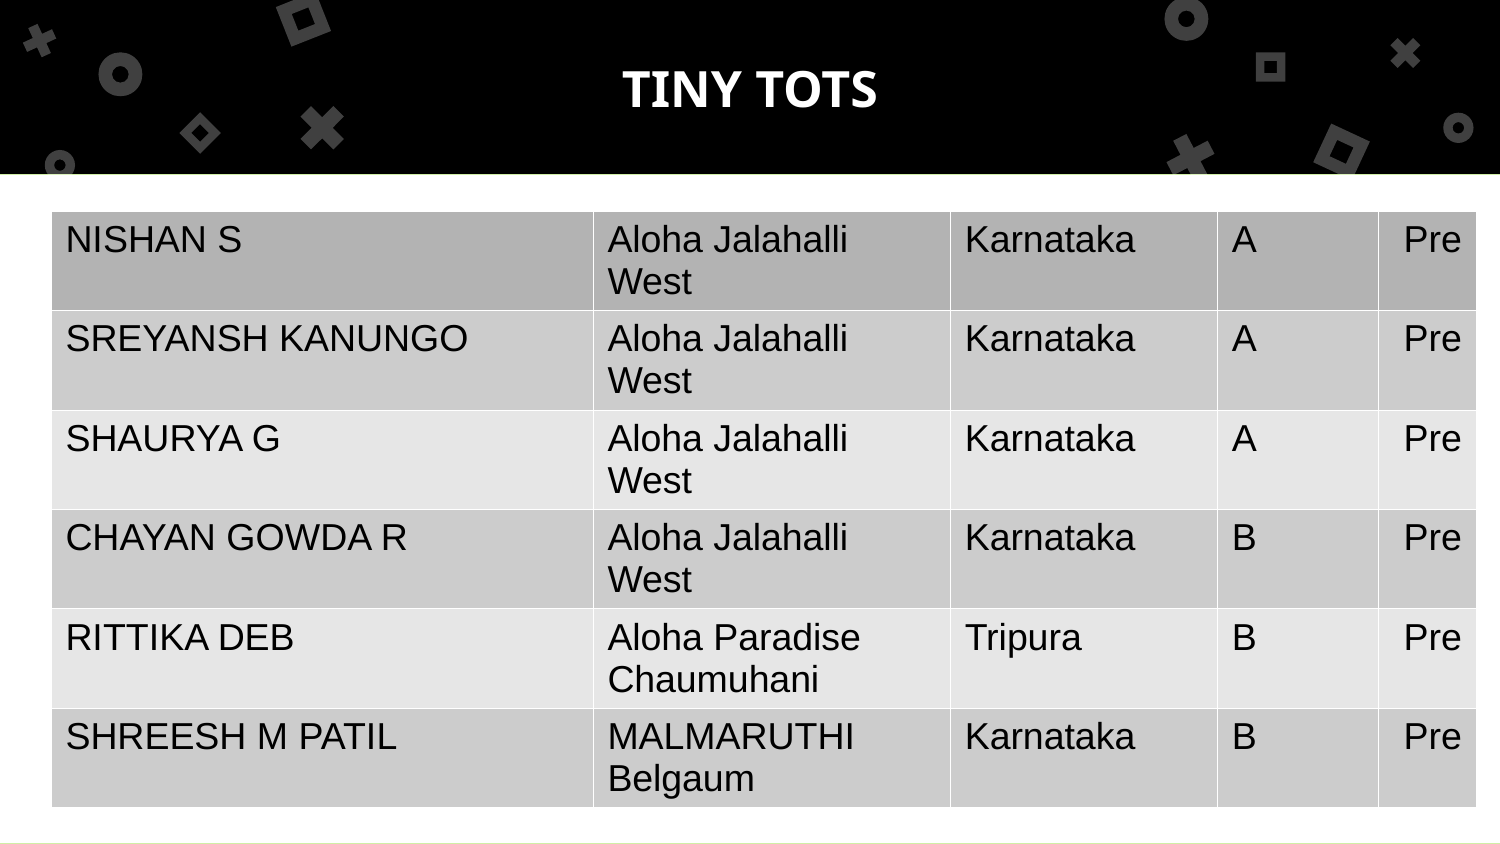

TINY TOTS
| NISHAN S | Aloha Jalahalli West | Karnataka | A | Pre |
| --- | --- | --- | --- | --- |
| SREYANSH KANUNGO | Aloha Jalahalli West | Karnataka | A | Pre |
| SHAURYA G | Aloha Jalahalli West | Karnataka | A | Pre |
| CHAYAN GOWDA R | Aloha Jalahalli West | Karnataka | B | Pre |
| RITTIKA DEB | Aloha Paradise Chaumuhani | Tripura | B | Pre |
| SHREESH M PATIL | MALMARUTHI Belgaum | Karnataka | B | Pre |